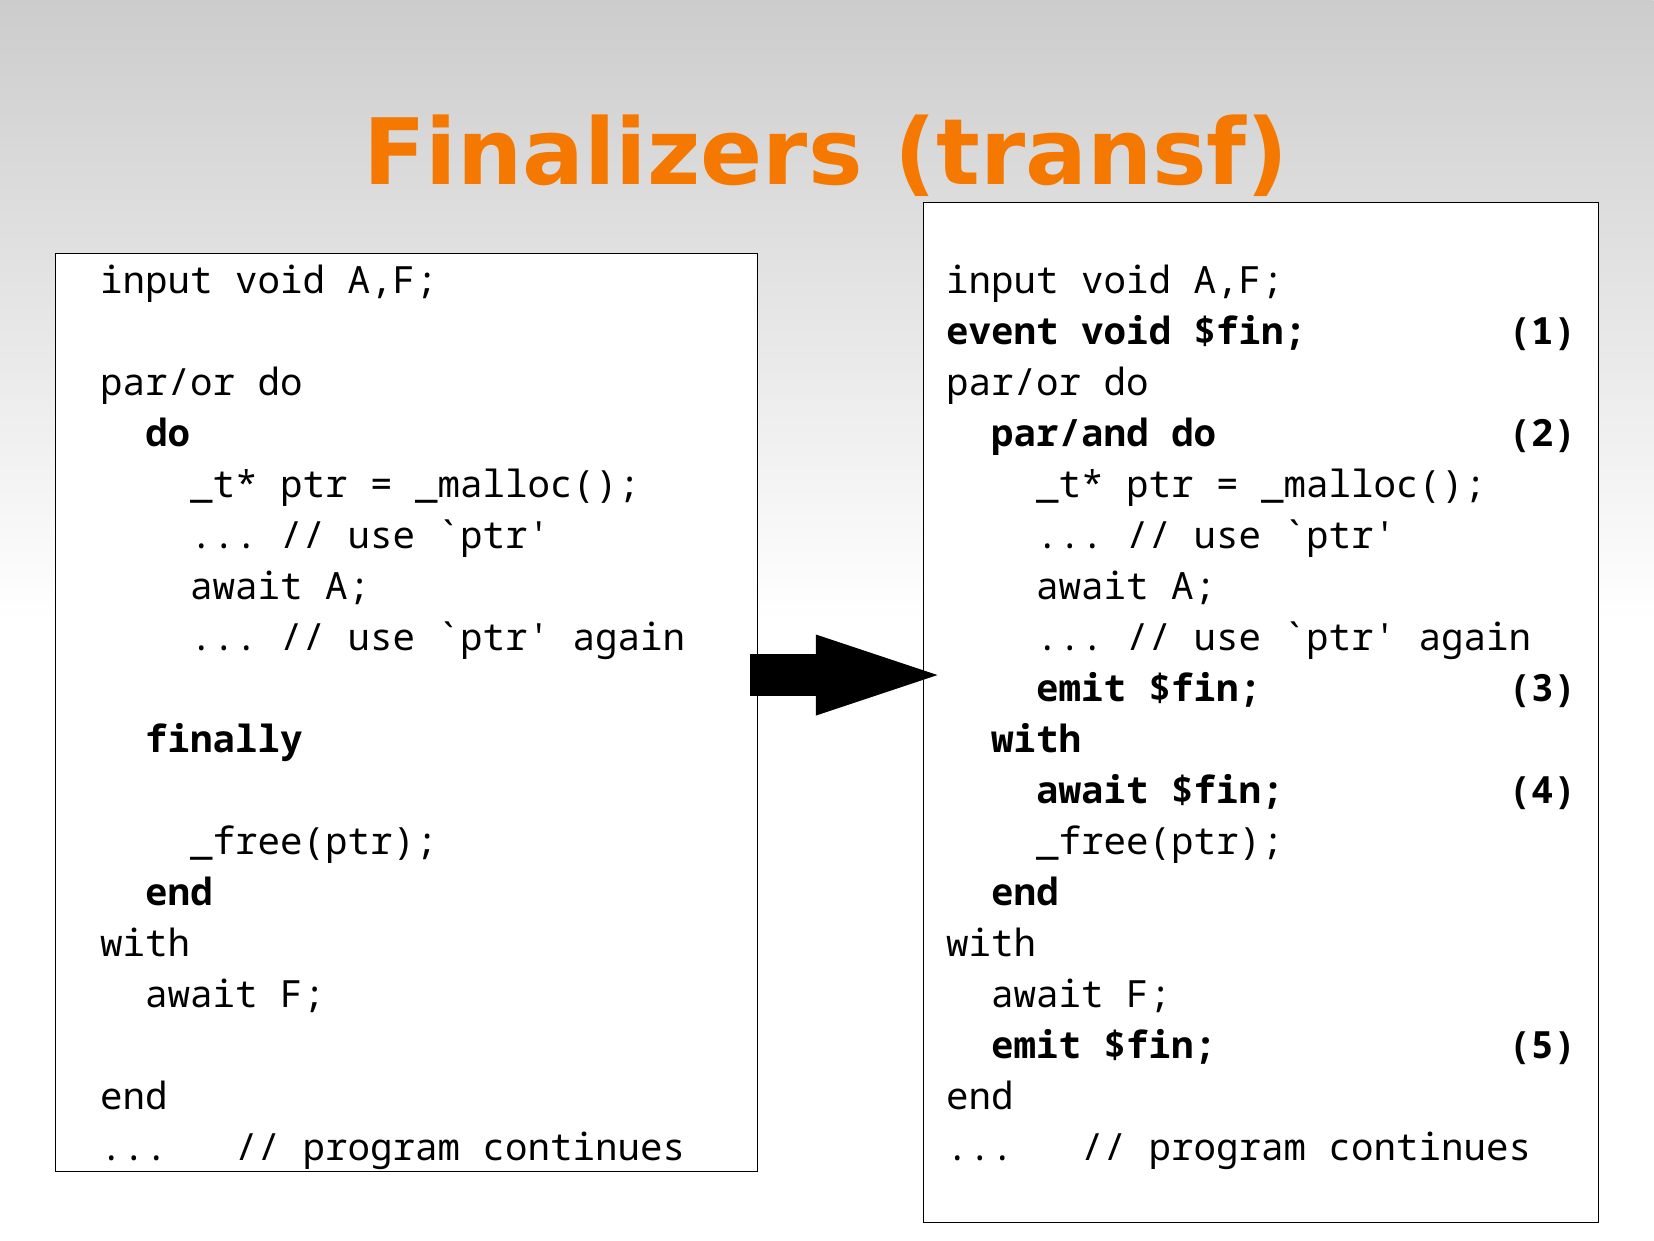

# Finalizers (transf)
 input void A,F;
 event void $fin; (1)
 par/or do
 par/and do (2)
 _t* ptr = _malloc();
 ... // use `ptr'
 await A;
 ... // use `ptr' again
 emit $fin; (3)
 with
 await $fin; (4)
 _free(ptr);
 end
 with
 await F;
 emit $fin; (5)
 end
 ... // program continues
 input void A,F;
 par/or do
 do
 _t* ptr = _malloc();
 ... // use `ptr'
 await A;
 ... // use `ptr' again
 finally
 _free(ptr);
 end
 with
 await F;
 end
 ... // program continues